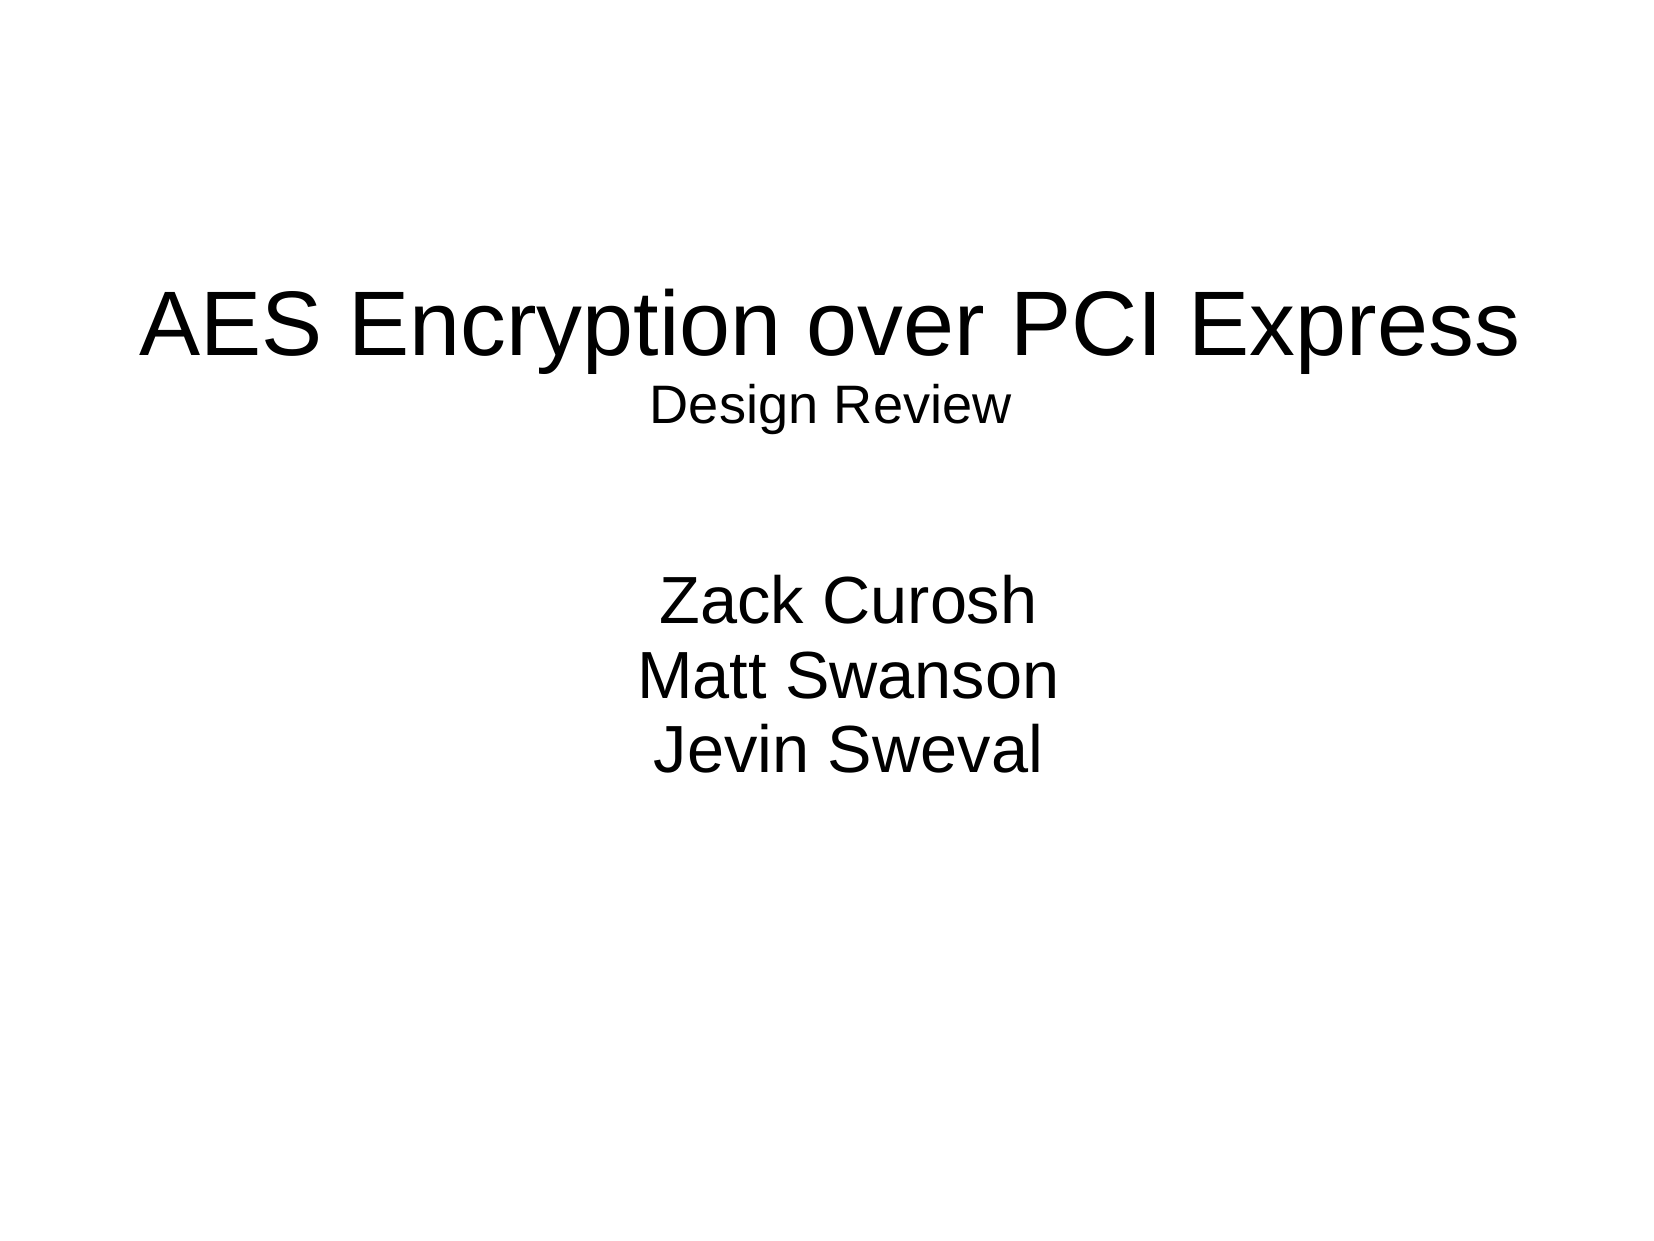

# AES Encryption over PCI Express Design Review
Zack Curosh
Matt Swanson
Jevin Sweval